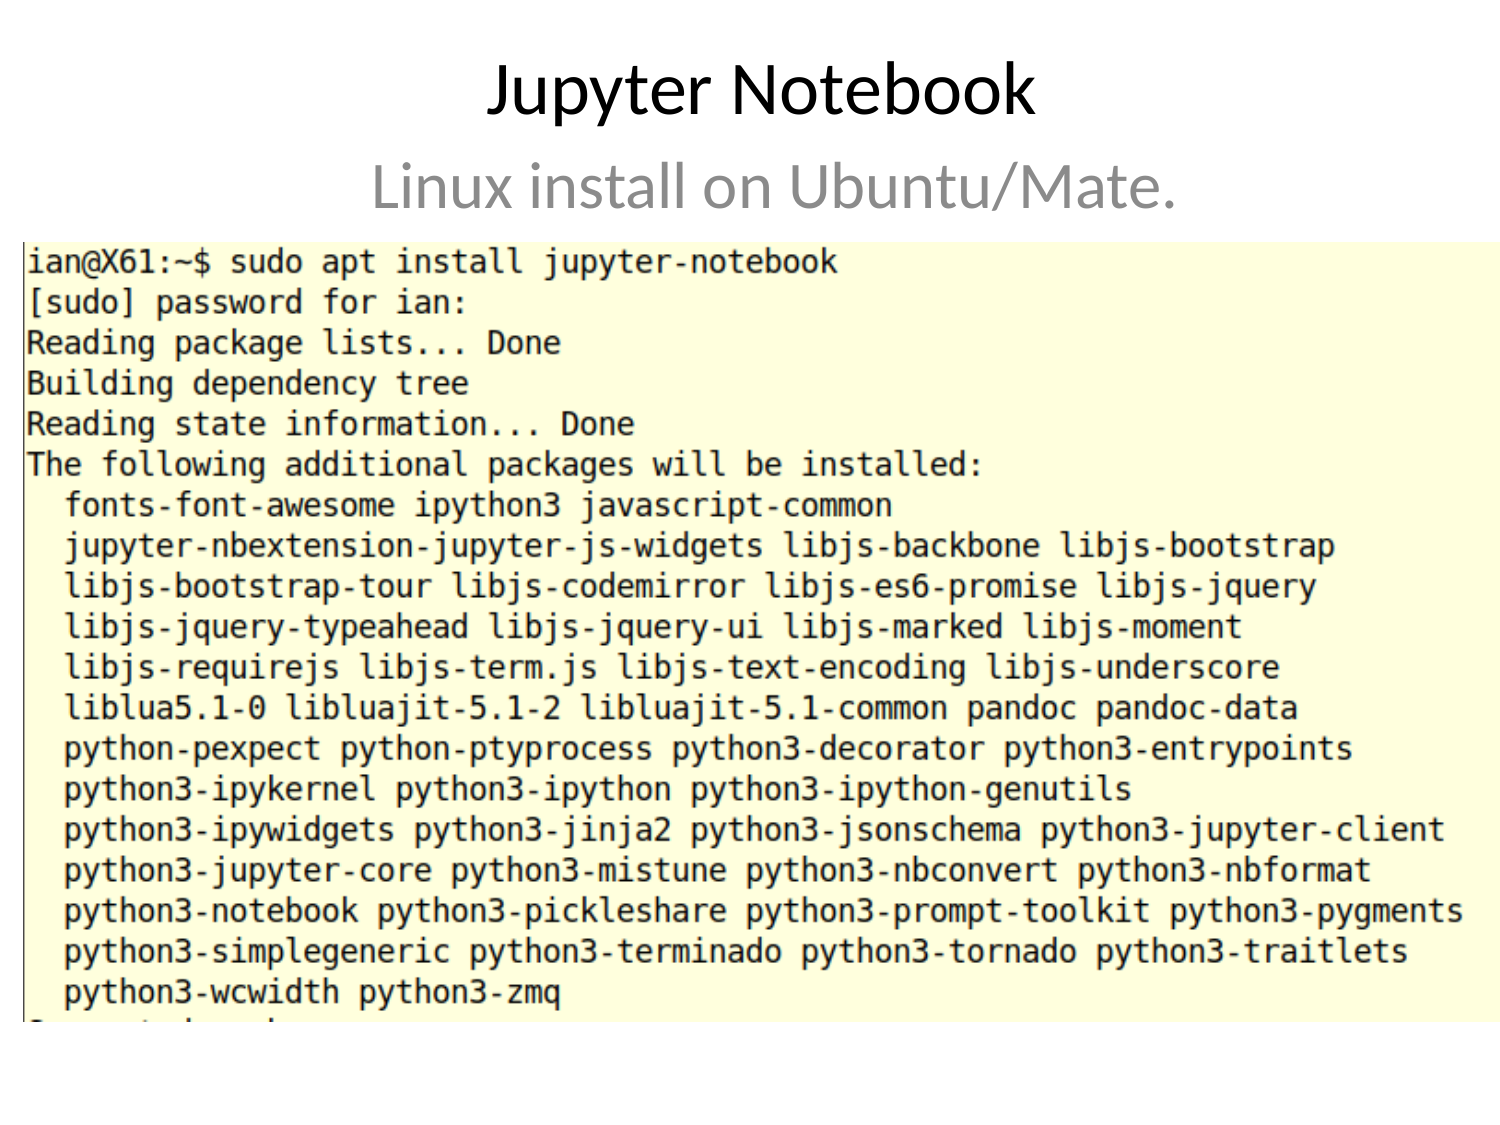

# Jupyter Notebook
	Linux install on Ubuntu/Mate.